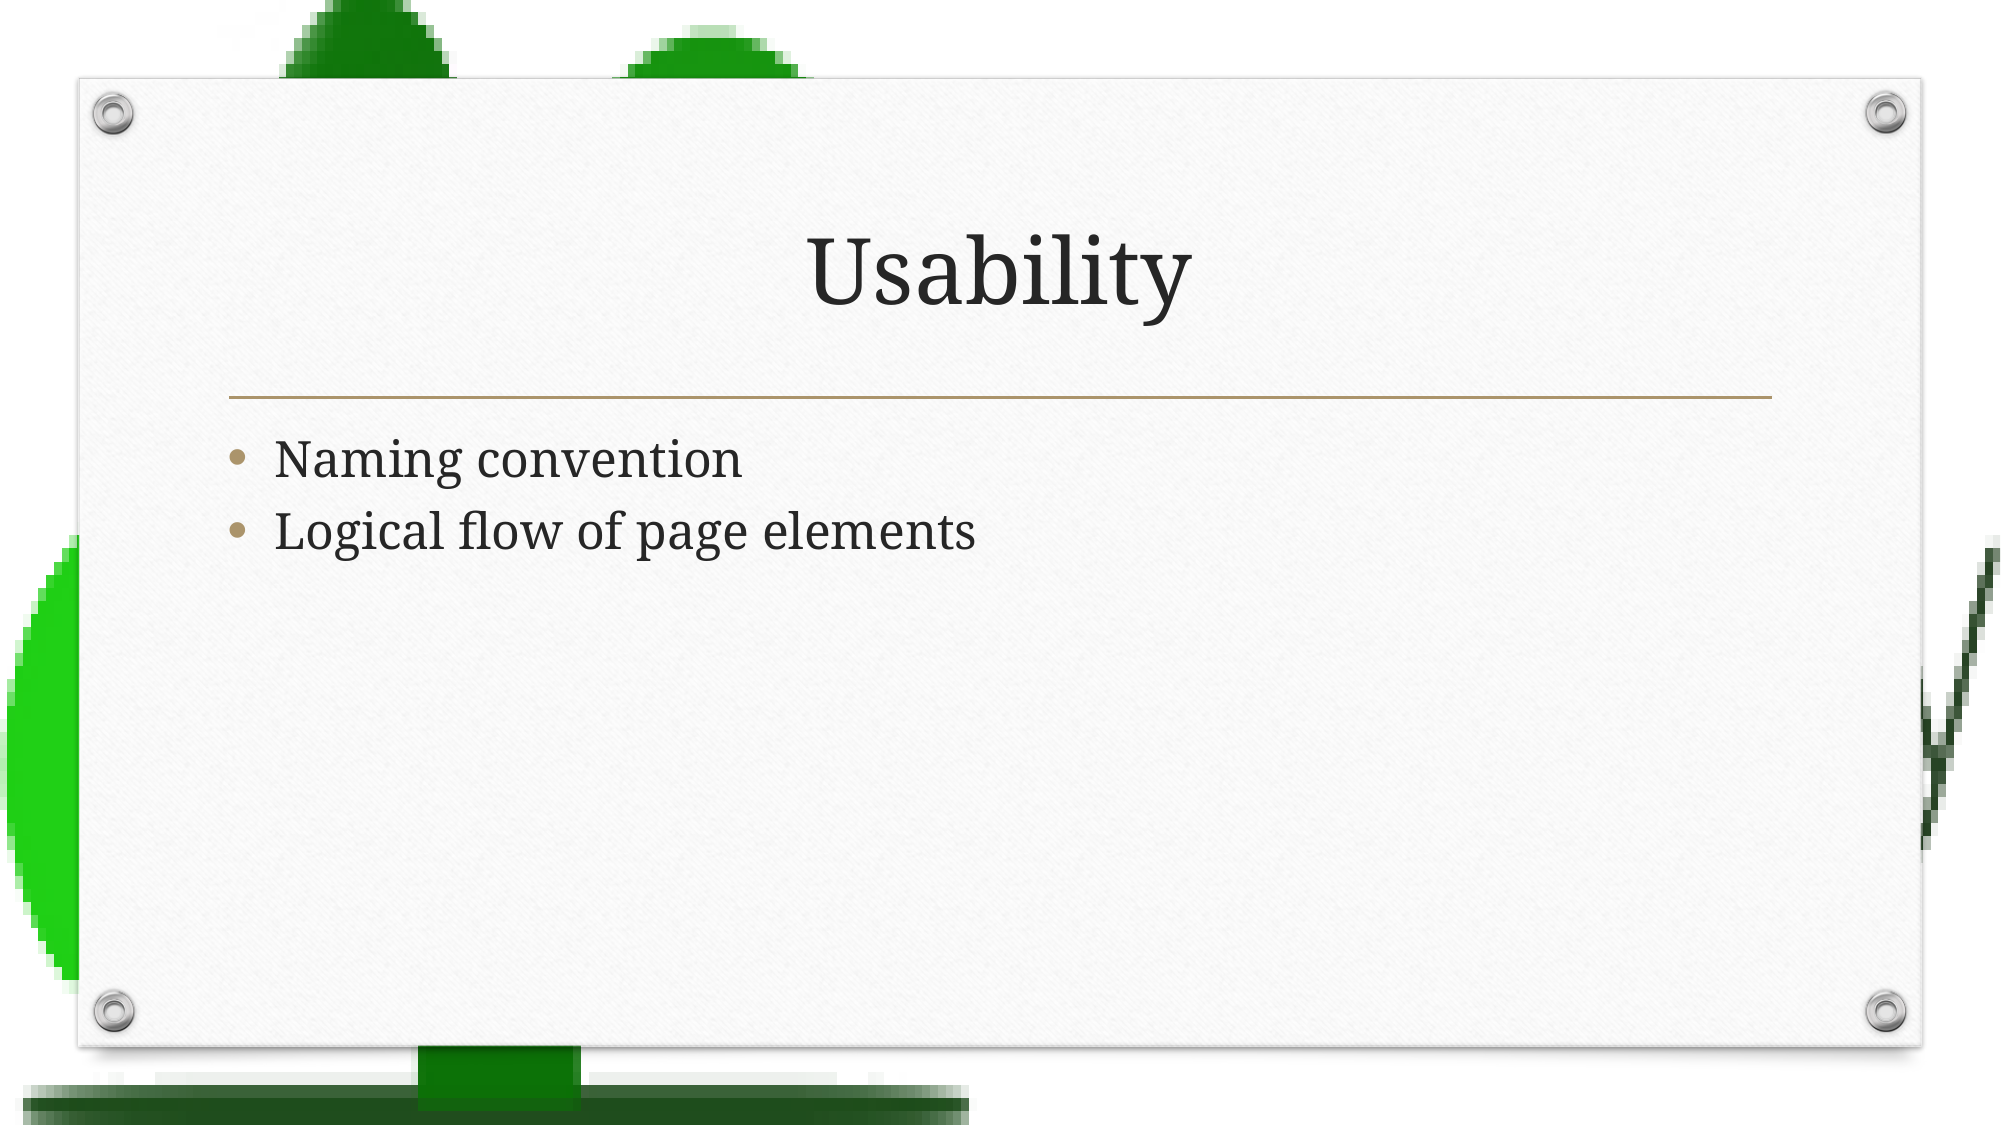

# Usability
Naming convention
Logical flow of page elements